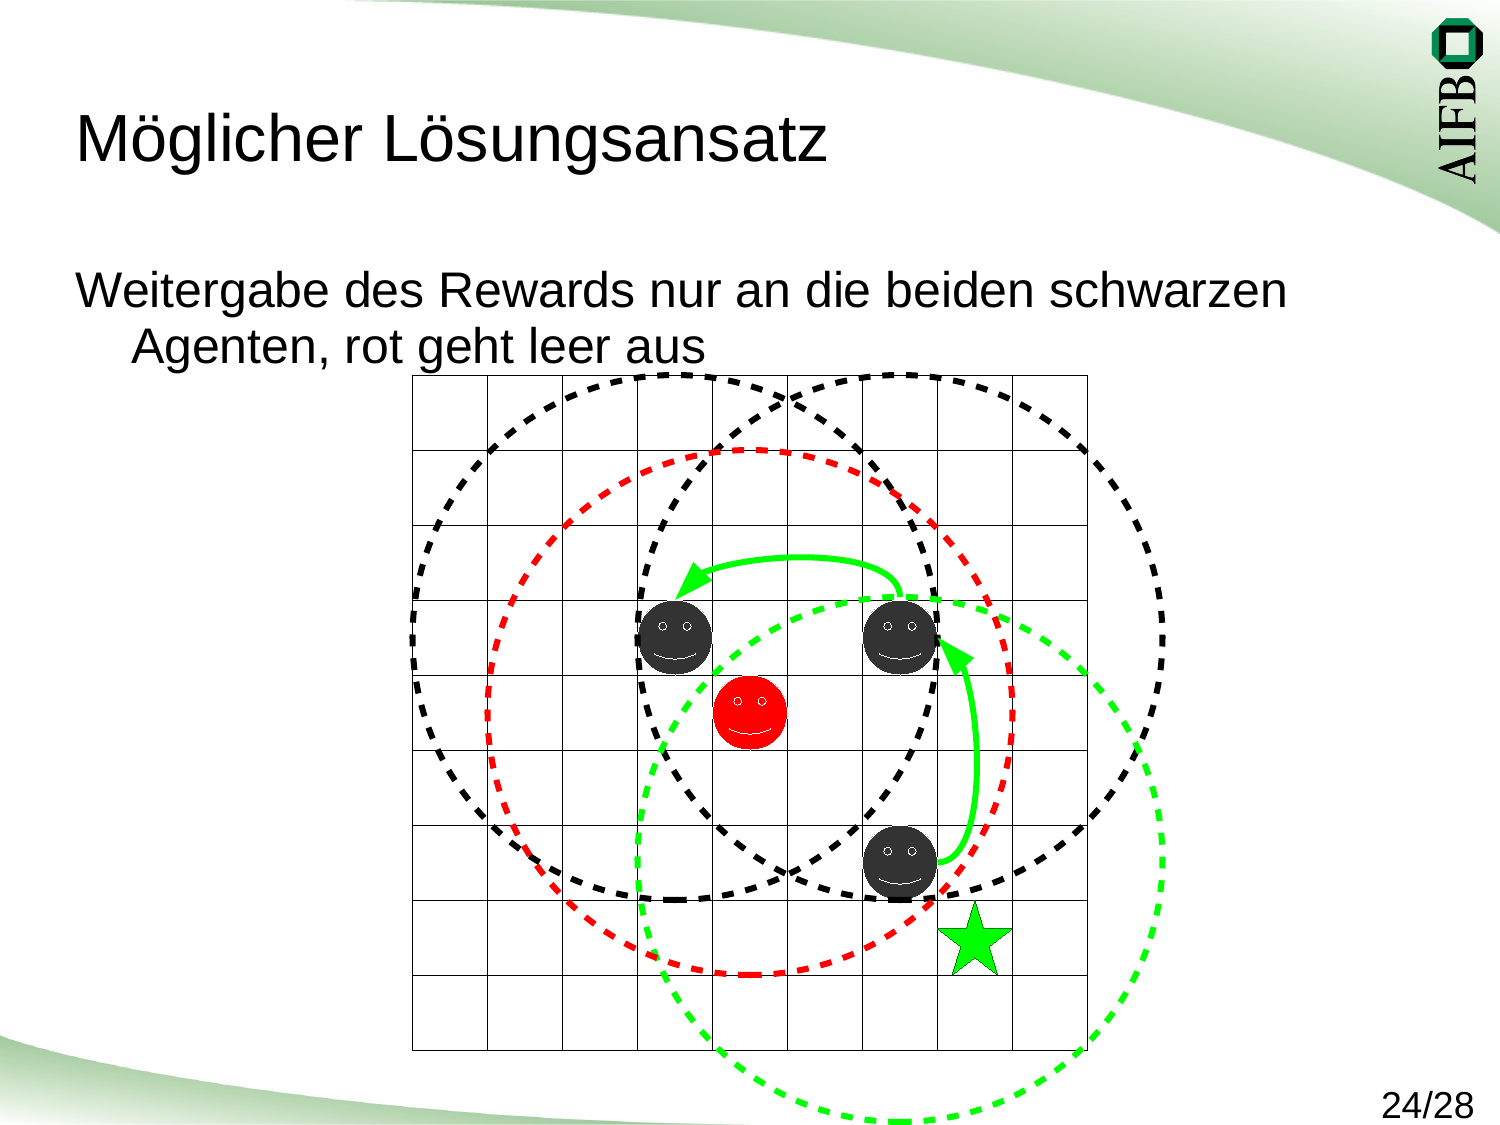

# Möglicher Lösungsansatz
Weitergabe des Rewards nur an die beiden schwarzen Agenten, rot geht leer aus
24